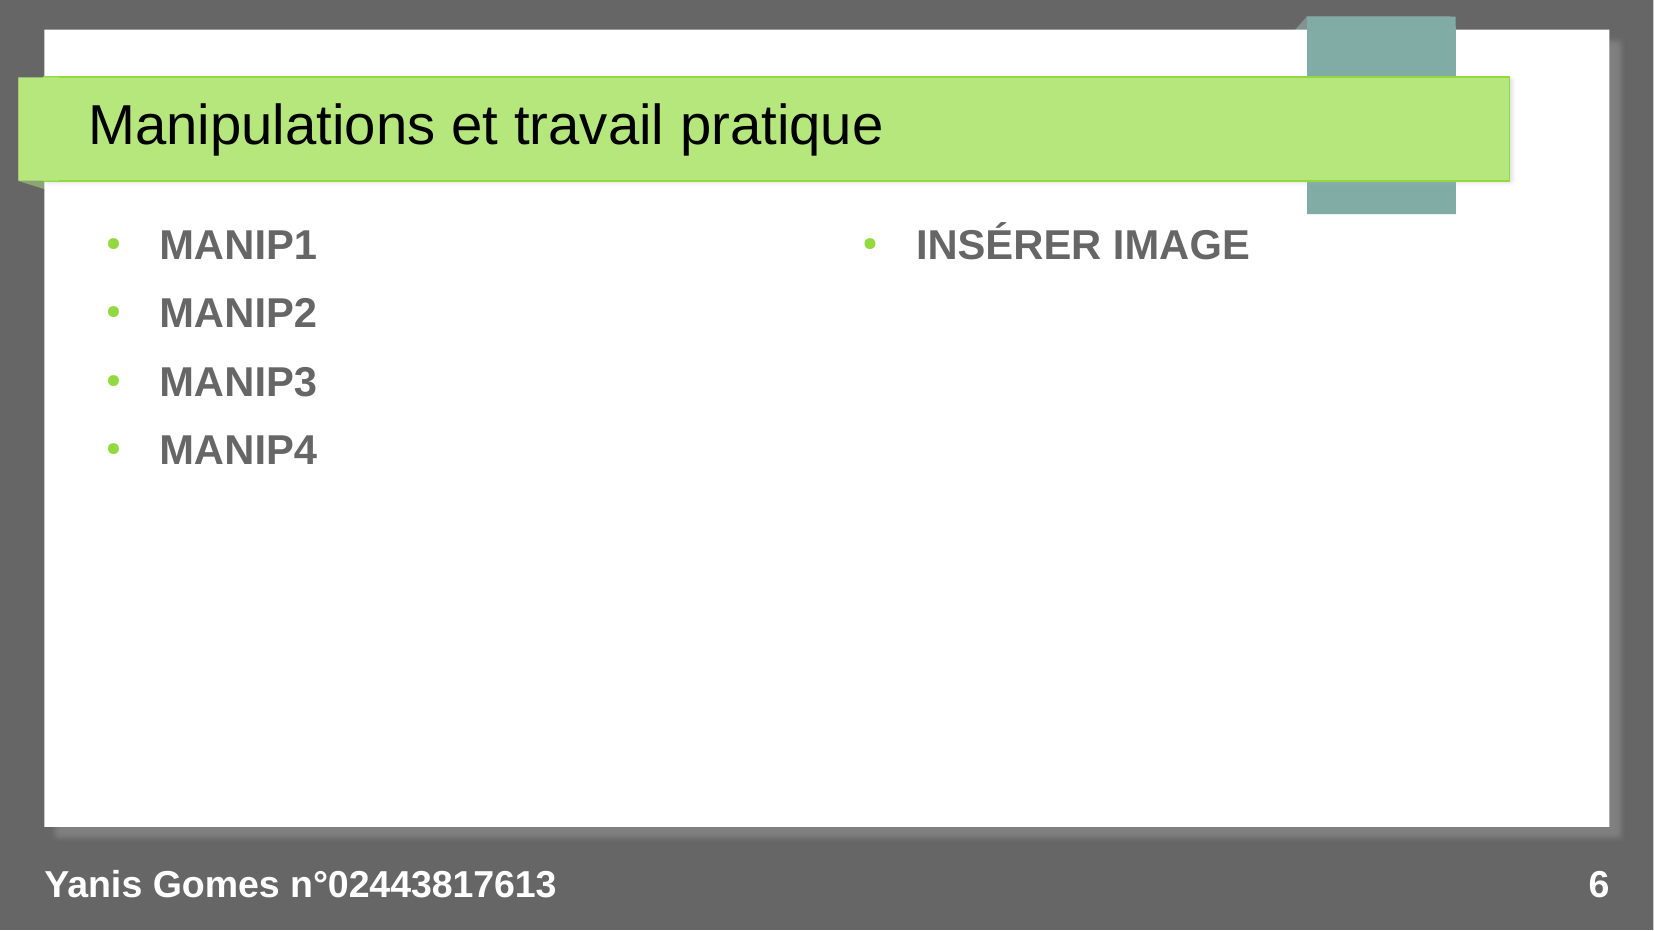

# Manipulations et travail pratique
MANIP1
MANIP2
MANIP3
MANIP4
INSÉRER IMAGE
Yanis Gomes n°02443817613